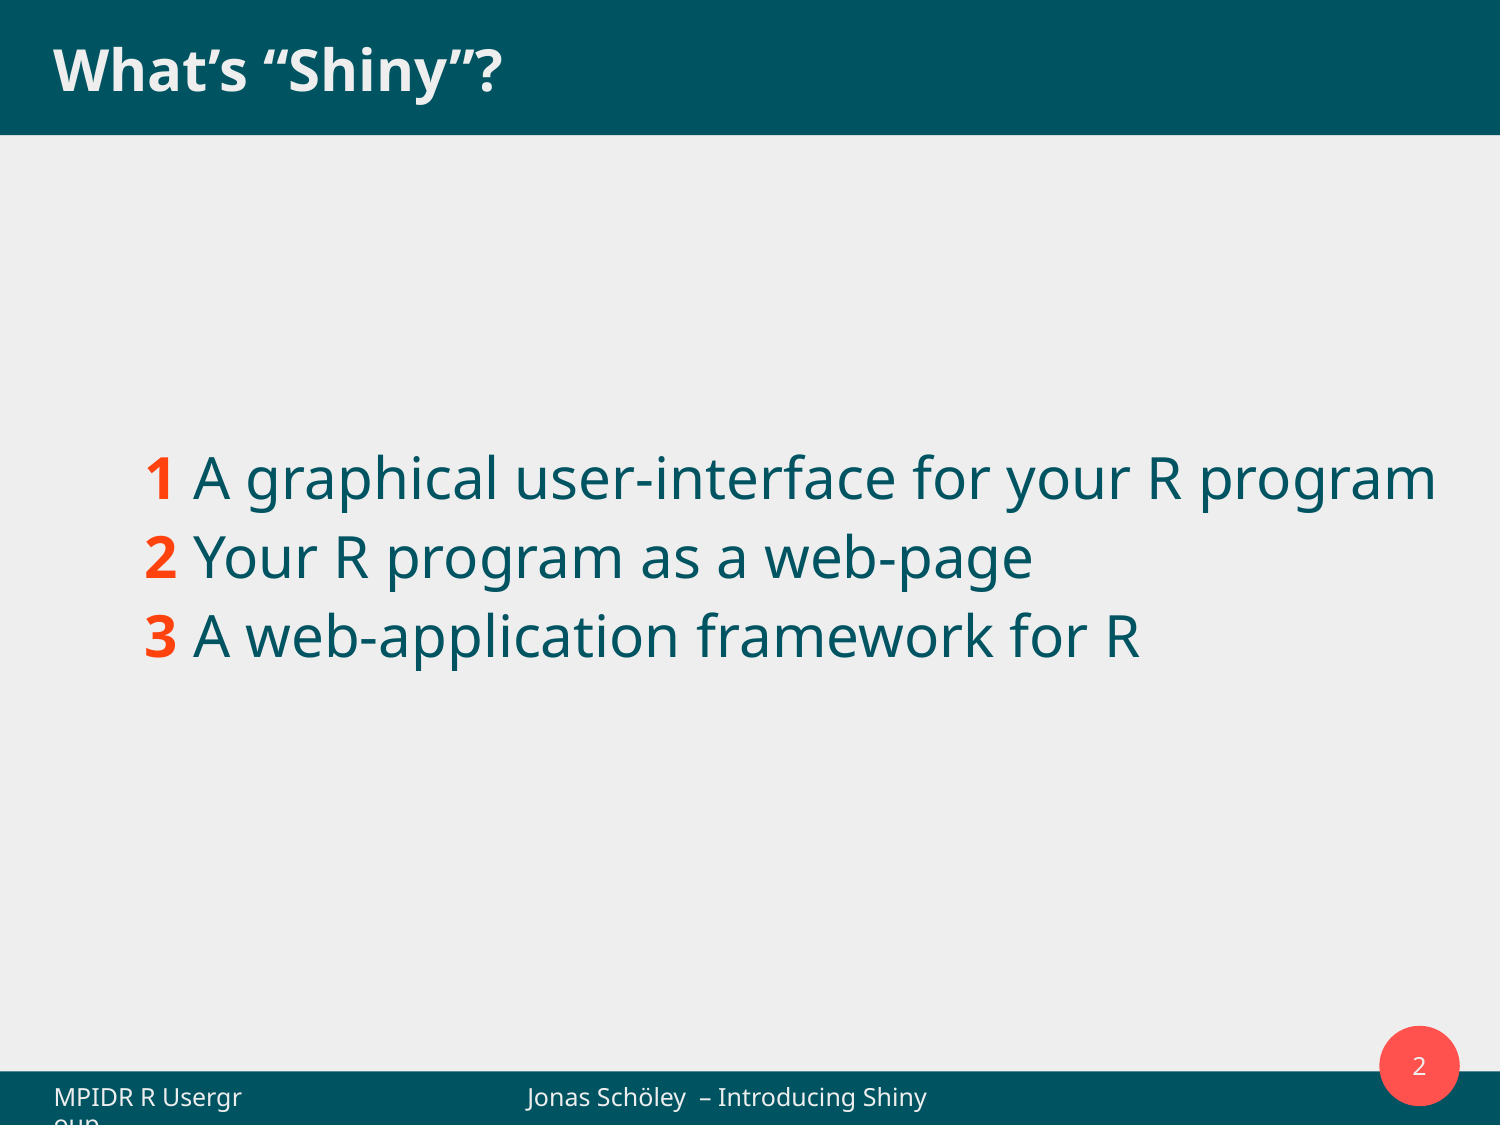

# What’s “Shiny”?
1 A graphical user-interface for your R program
2 Your R program as a web-page
3 A web-application framework for R
2
MPIDR R Usergroup
Jonas Schöley – Introducing Shiny